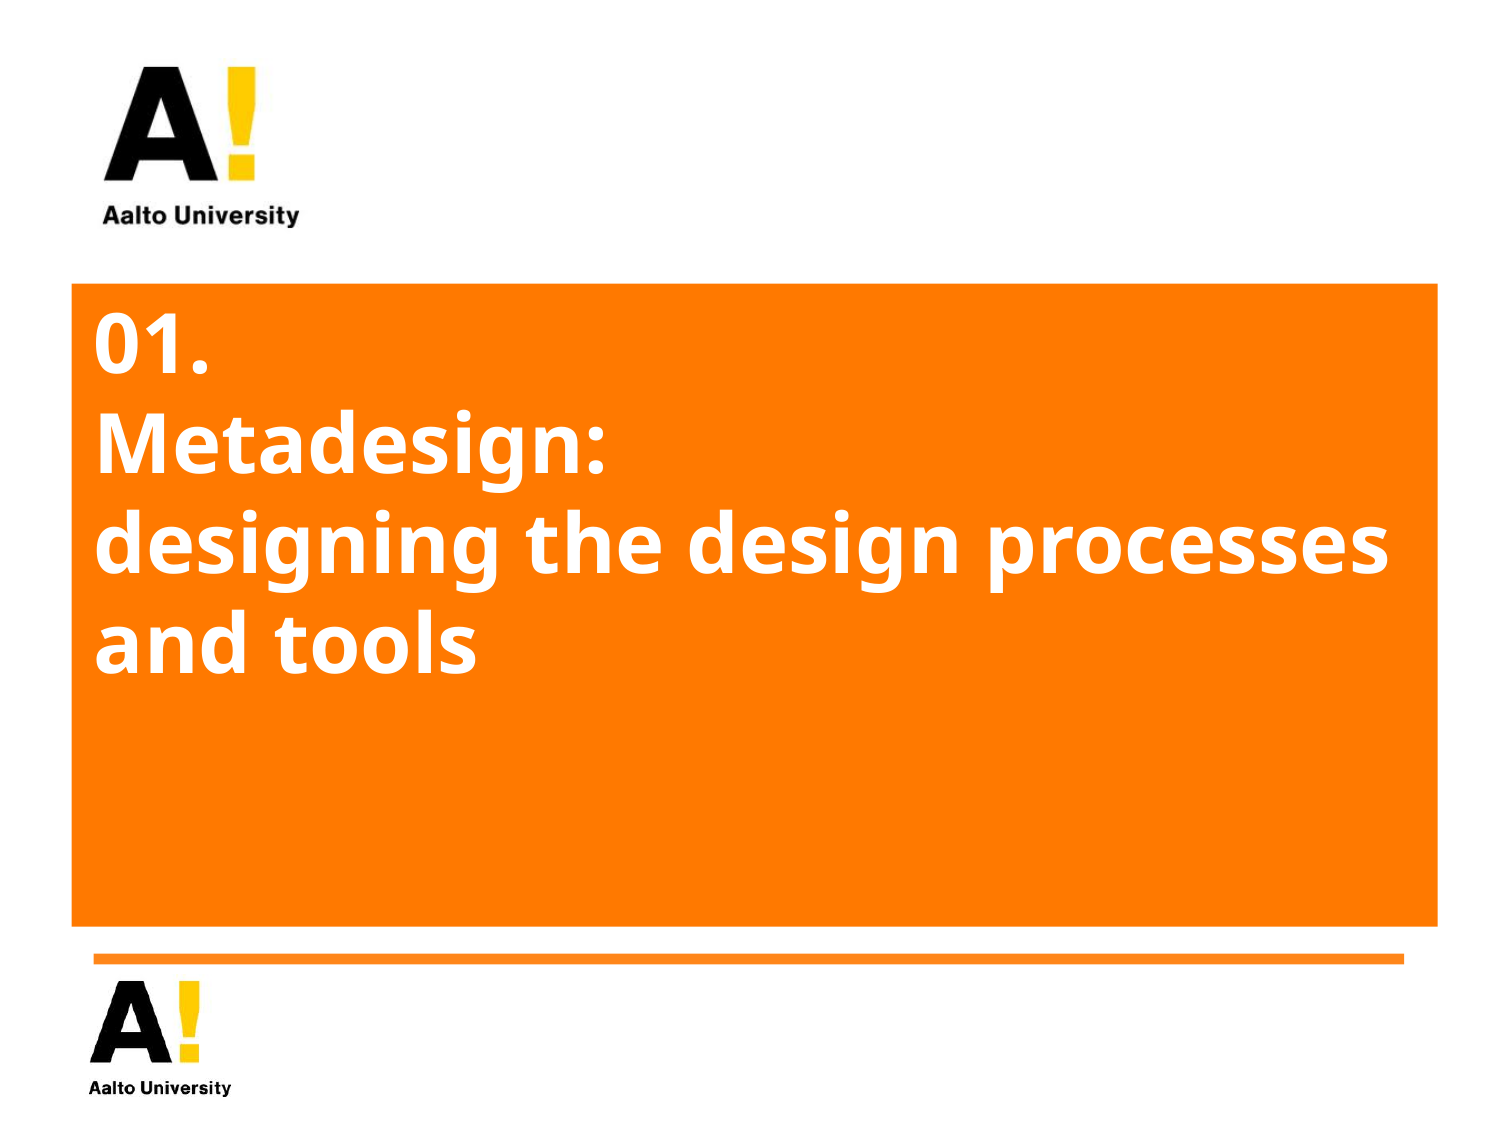

#
01.
Metadesign:
designing the design processes and tools